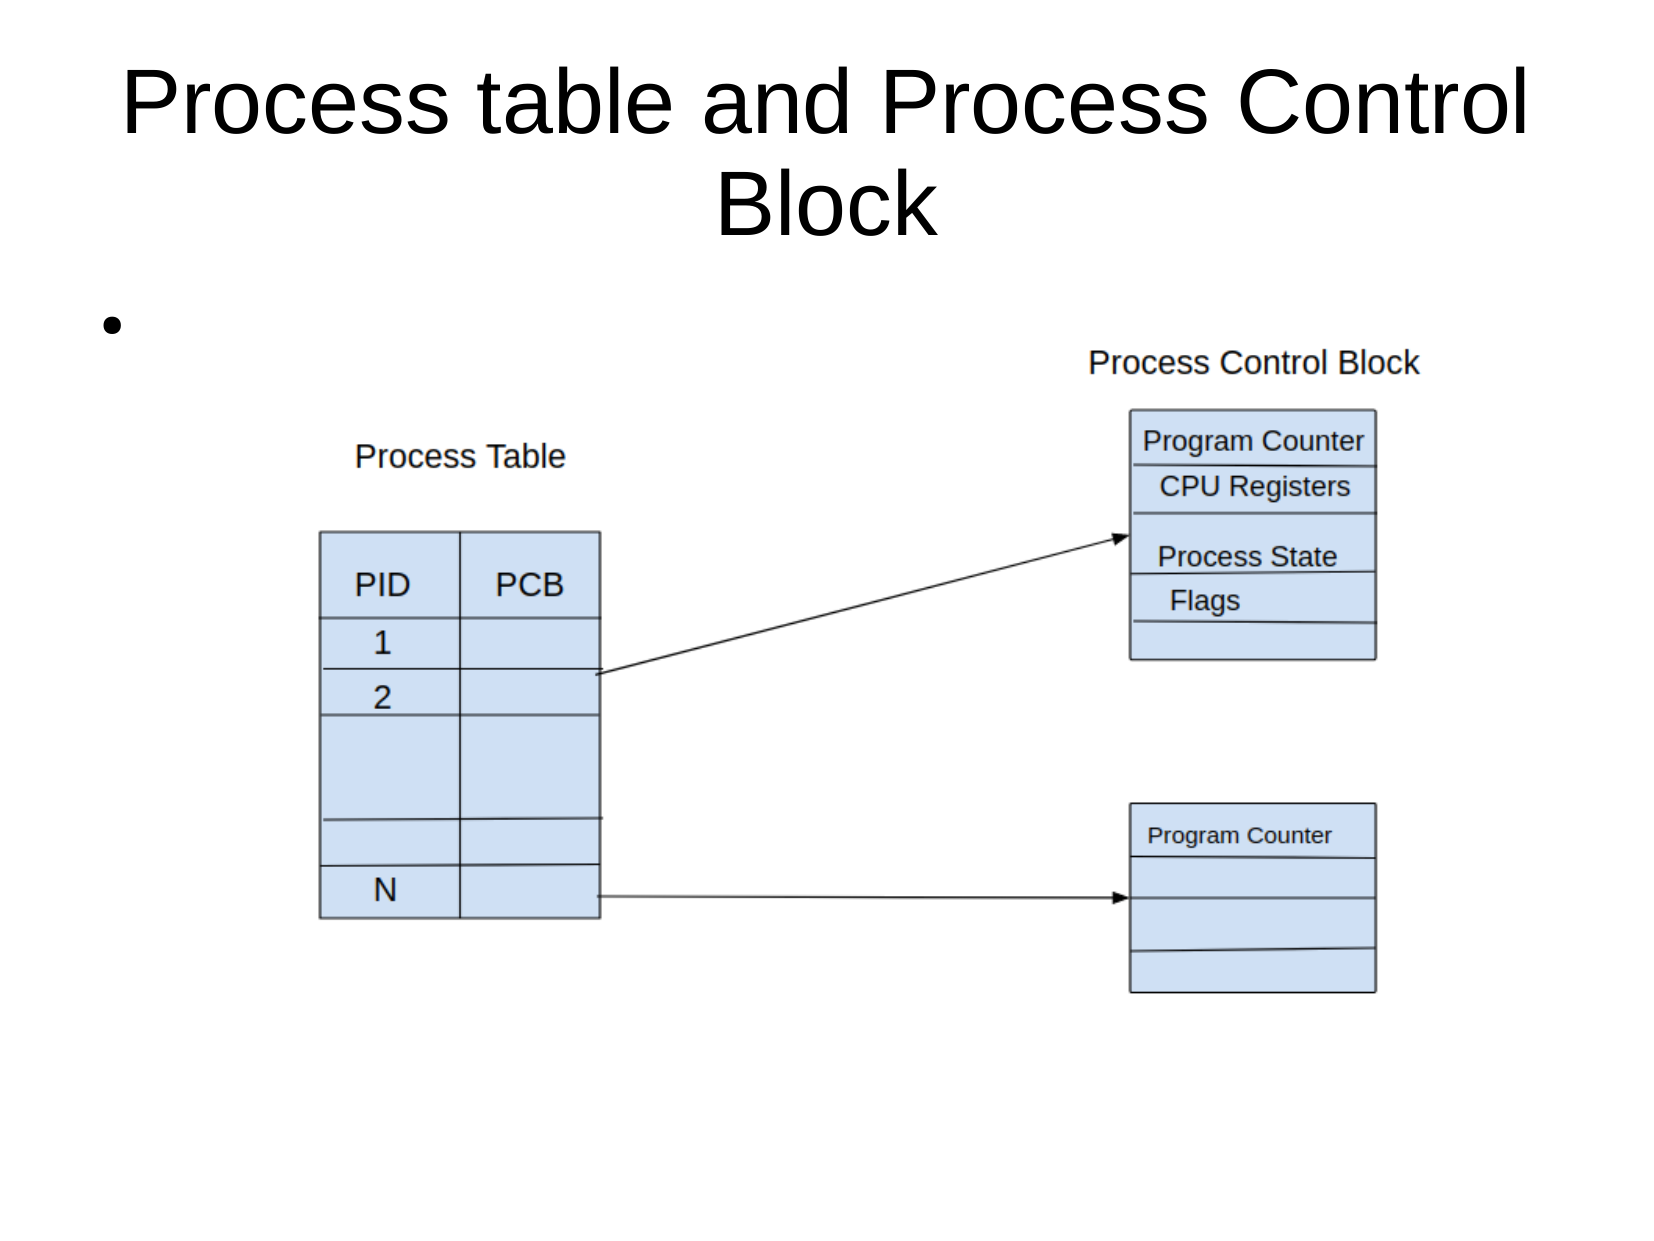

# Process table and Process Control Block